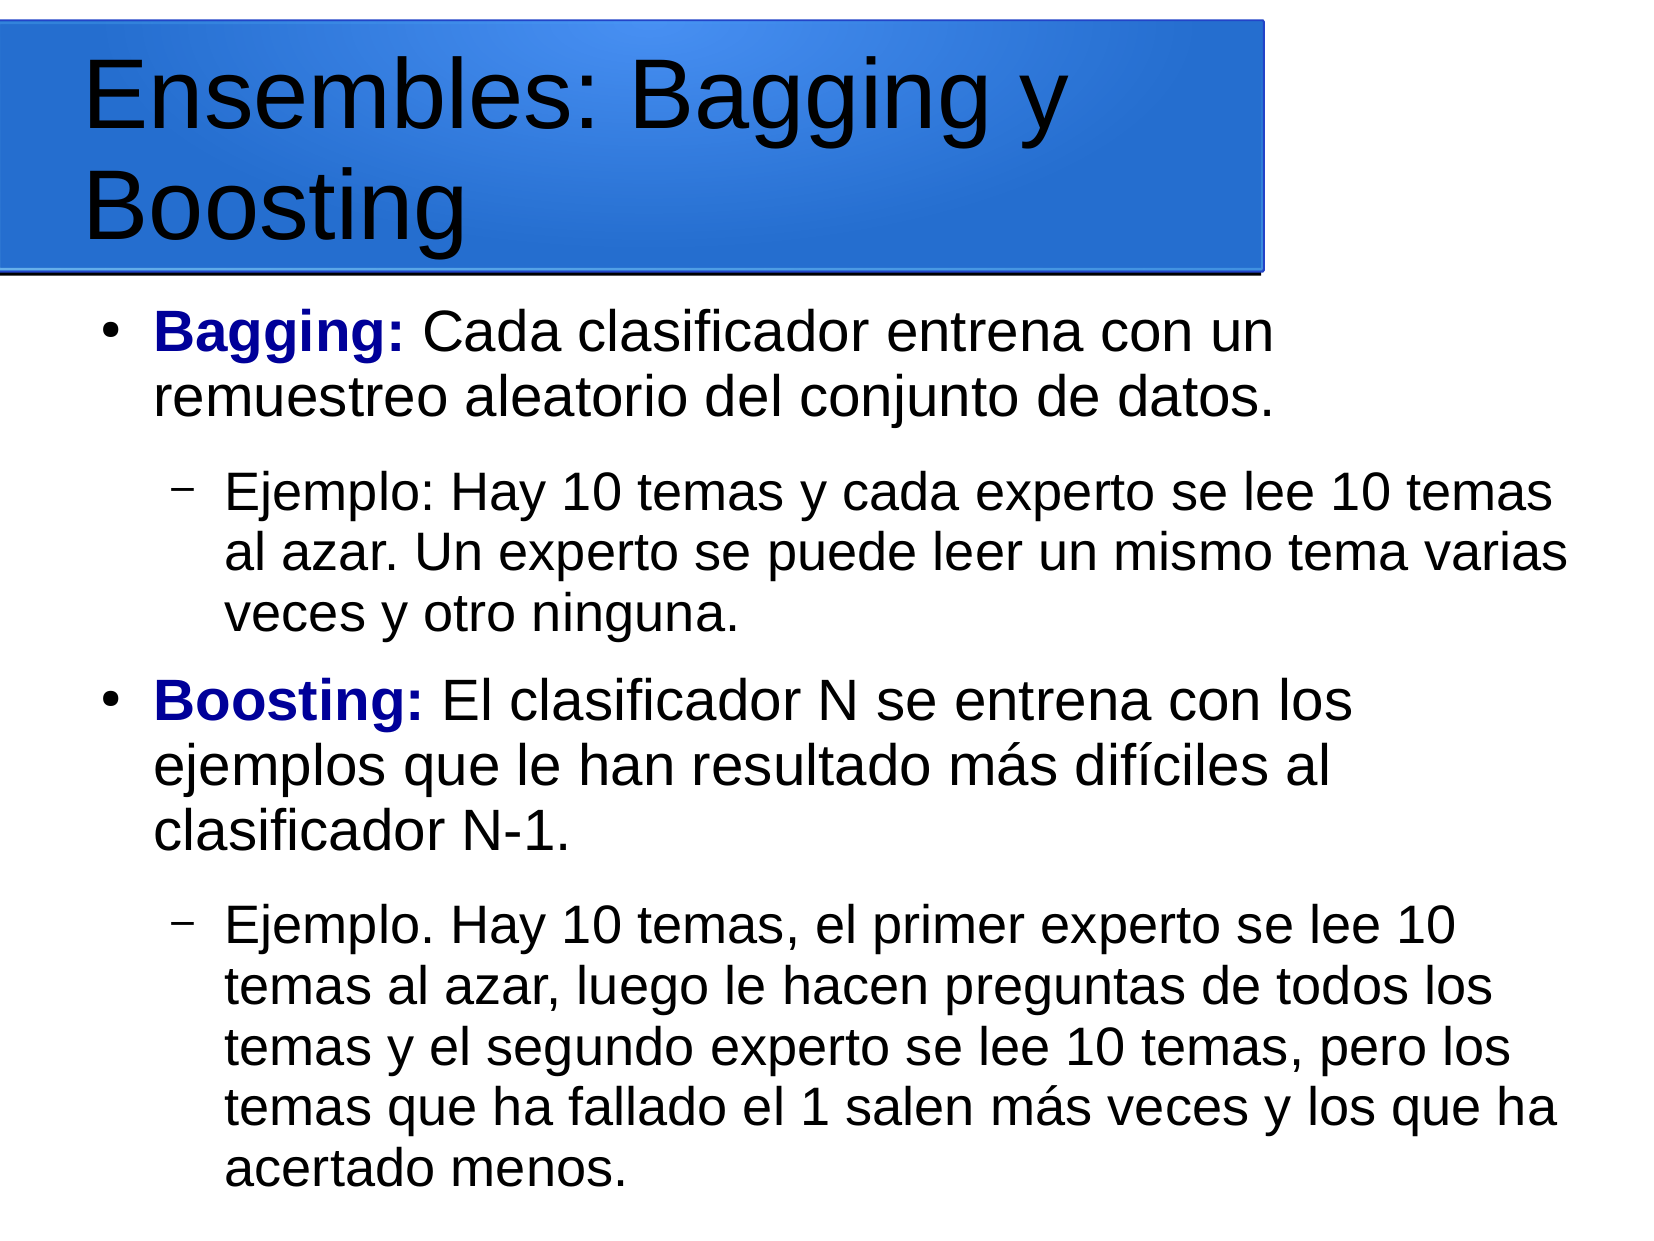

# Ensembles: Bagging y Boosting
Bagging: Cada clasificador entrena con un remuestreo aleatorio del conjunto de datos.
Ejemplo: Hay 10 temas y cada experto se lee 10 temas al azar. Un experto se puede leer un mismo tema varias veces y otro ninguna.
Boosting: El clasificador N se entrena con los ejemplos que le han resultado más difíciles al clasificador N-1.
Ejemplo. Hay 10 temas, el primer experto se lee 10 temas al azar, luego le hacen preguntas de todos los temas y el segundo experto se lee 10 temas, pero los temas que ha fallado el 1 salen más veces y los que ha acertado menos.